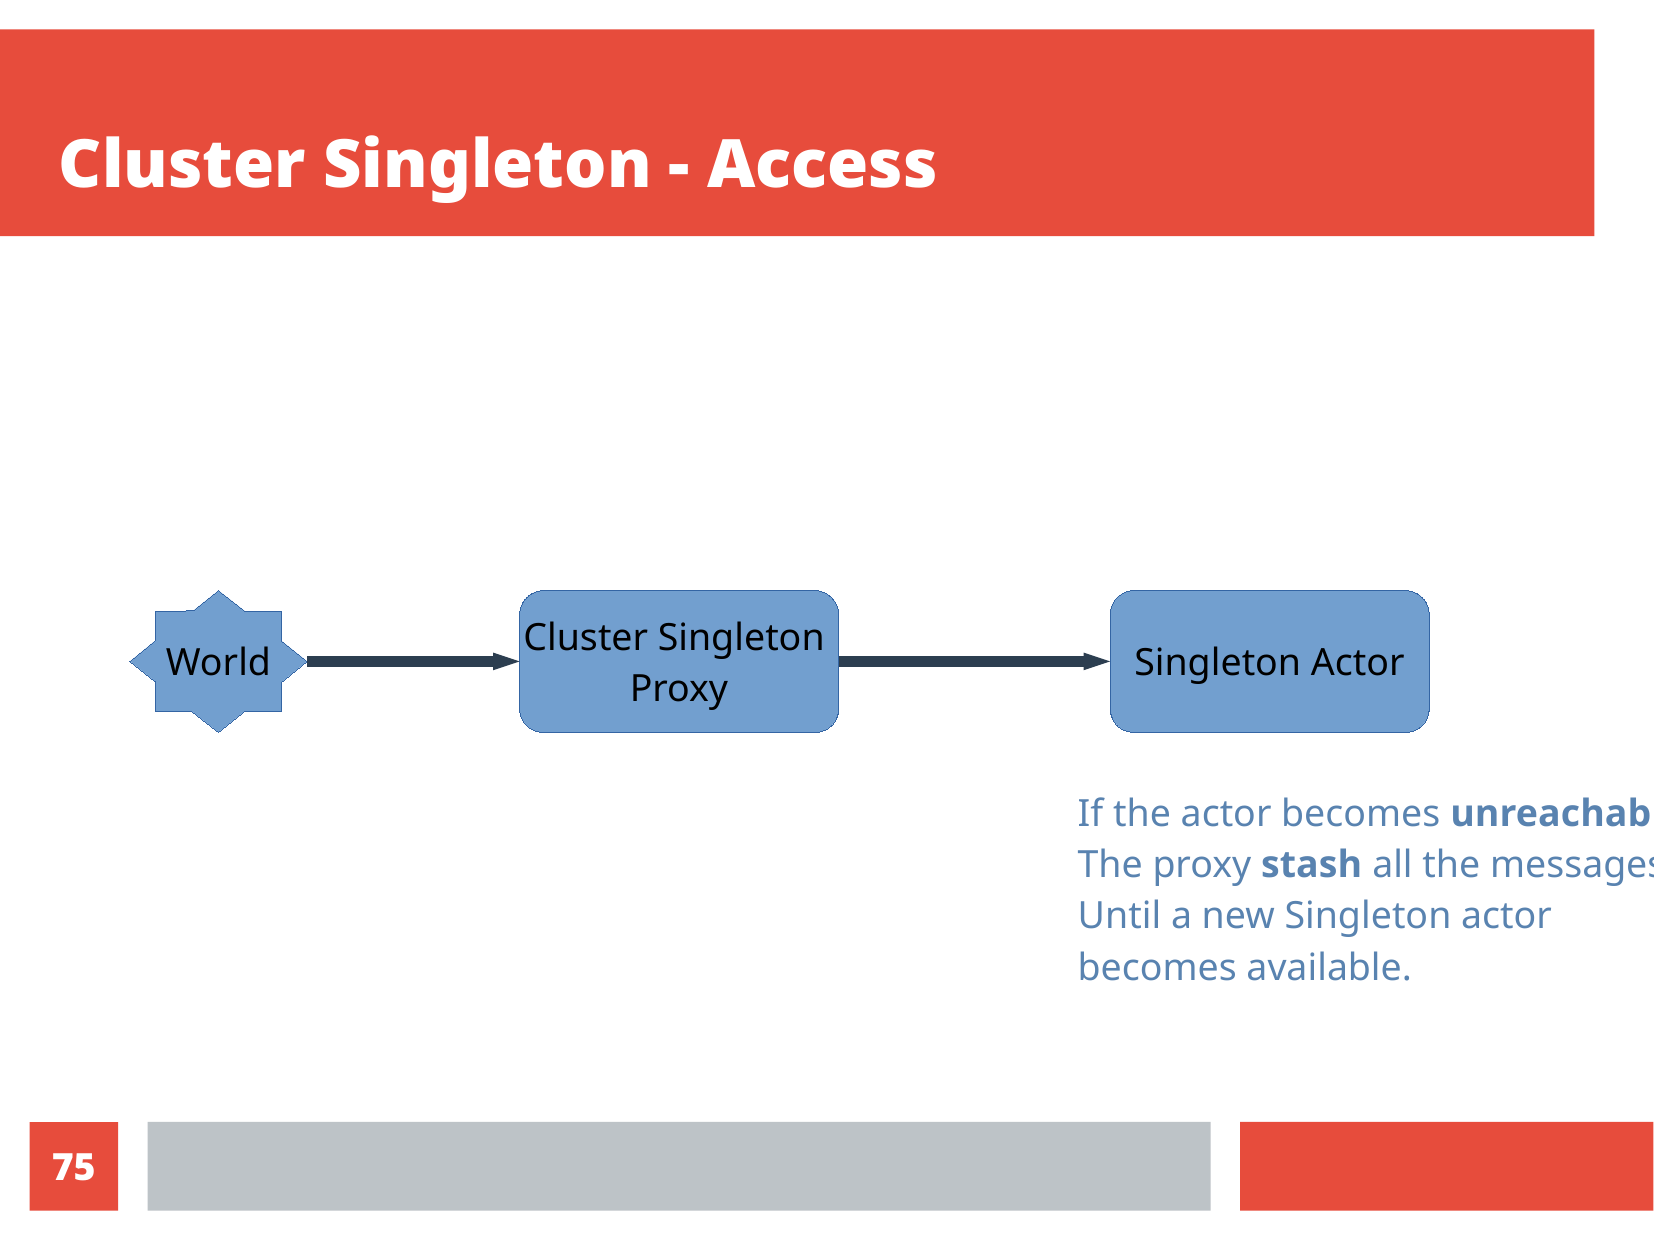

# Cluster Singleton - Access
World
Singleton Actor
Cluster Singleton
Proxy
If the actor becomes unreachable
The proxy stash all the messages
Until a new Singleton actor
becomes available.
75